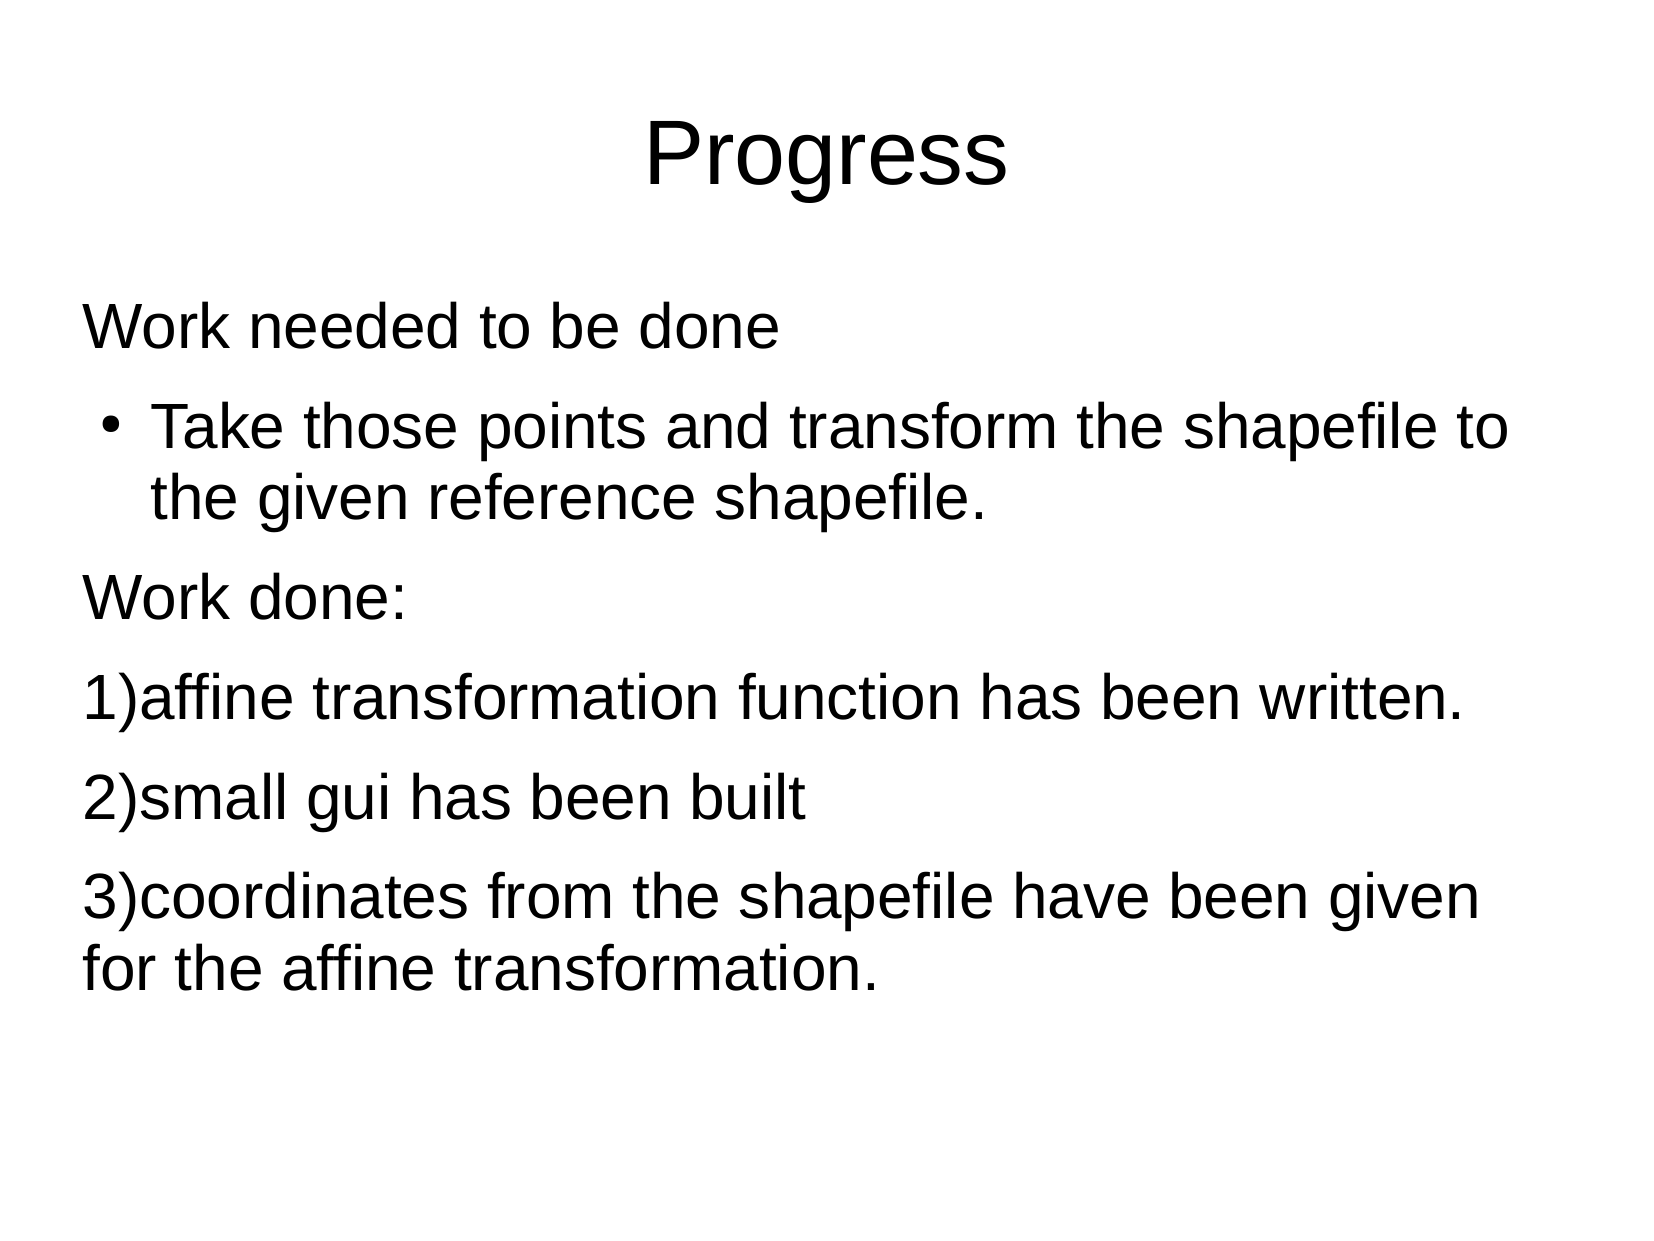

# Progress
Work needed to be done
Take those points and transform the shapefile to the given reference shapefile.
Work done:
1)affine transformation function has been written.
2)small gui has been built
3)coordinates from the shapefile have been given for the affine transformation.